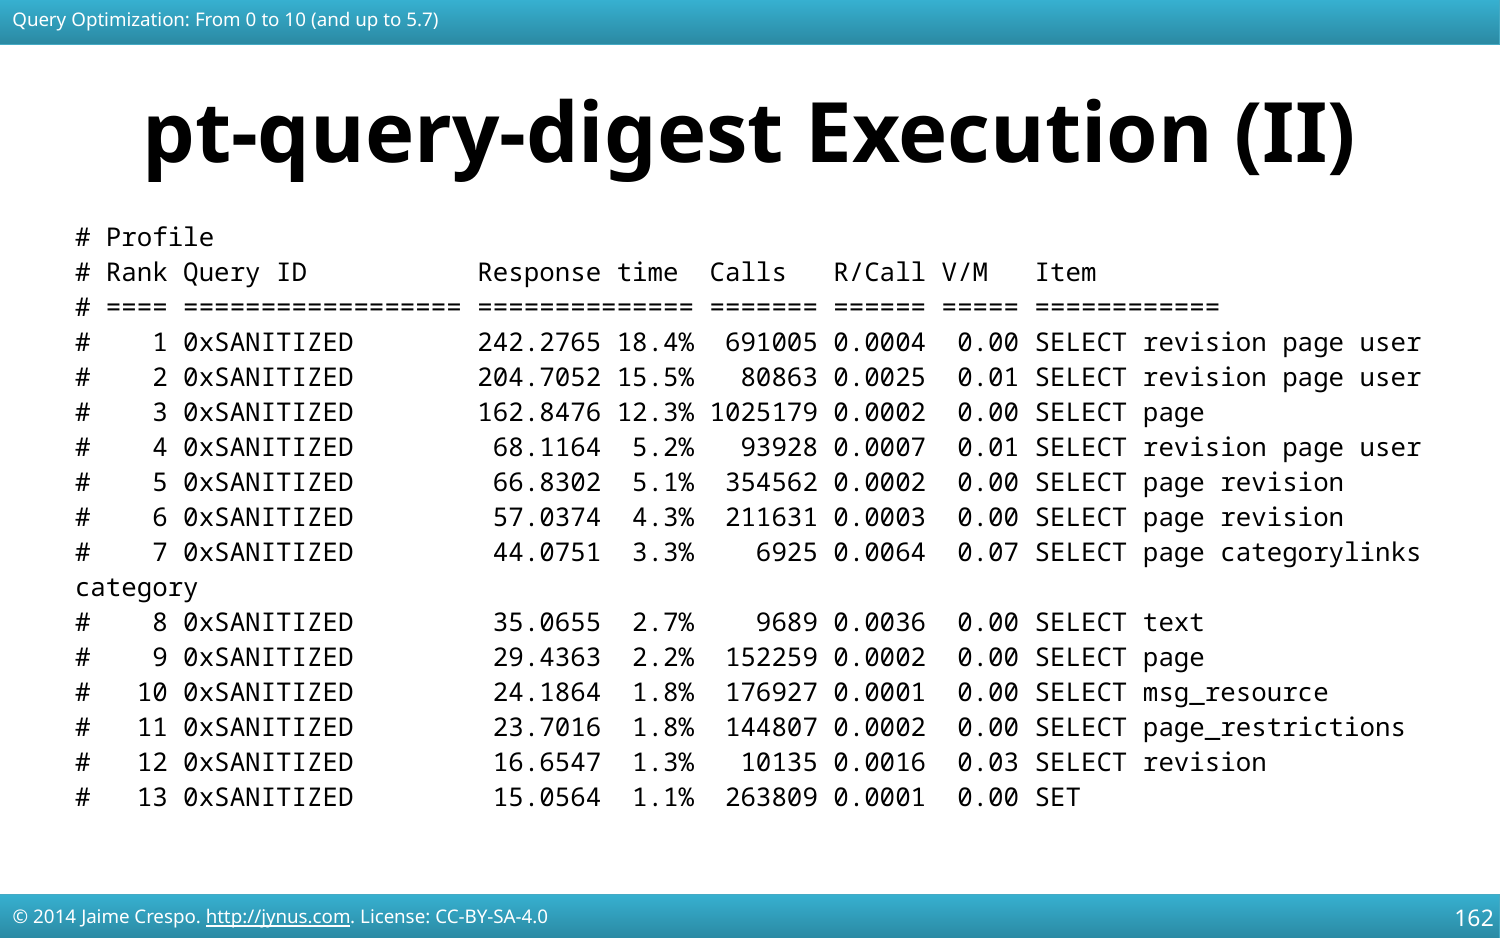

# pt-query-digest Execution (II)
# Profile # Rank Query ID Response time Calls R/Call V/M Item # ==== ================== ============== ======= ====== ===== ============ # 1 0xSANITIZED 242.2765 18.4% 691005 0.0004 0.00 SELECT revision page user # 2 0xSANITIZED 204.7052 15.5% 80863 0.0025 0.01 SELECT revision page user # 3 0xSANITIZED 162.8476 12.3% 1025179 0.0002 0.00 SELECT page # 4 0xSANITIZED 68.1164 5.2% 93928 0.0007 0.01 SELECT revision page user # 5 0xSANITIZED 66.8302 5.1% 354562 0.0002 0.00 SELECT page revision # 6 0xSANITIZED 57.0374 4.3% 211631 0.0003 0.00 SELECT page revision # 7 0xSANITIZED 44.0751 3.3% 6925 0.0064 0.07 SELECT page categorylinks category # 8 0xSANITIZED 35.0655 2.7% 9689 0.0036 0.00 SELECT text # 9 0xSANITIZED 29.4363 2.2% 152259 0.0002 0.00 SELECT page # 10 0xSANITIZED 24.1864 1.8% 176927 0.0001 0.00 SELECT msg_resource # 11 0xSANITIZED 23.7016 1.8% 144807 0.0002 0.00 SELECT page_restrictions # 12 0xSANITIZED 16.6547 1.3% 10135 0.0016 0.03 SELECT revision # 13 0xSANITIZED 15.0564 1.1% 263809 0.0001 0.00 SET